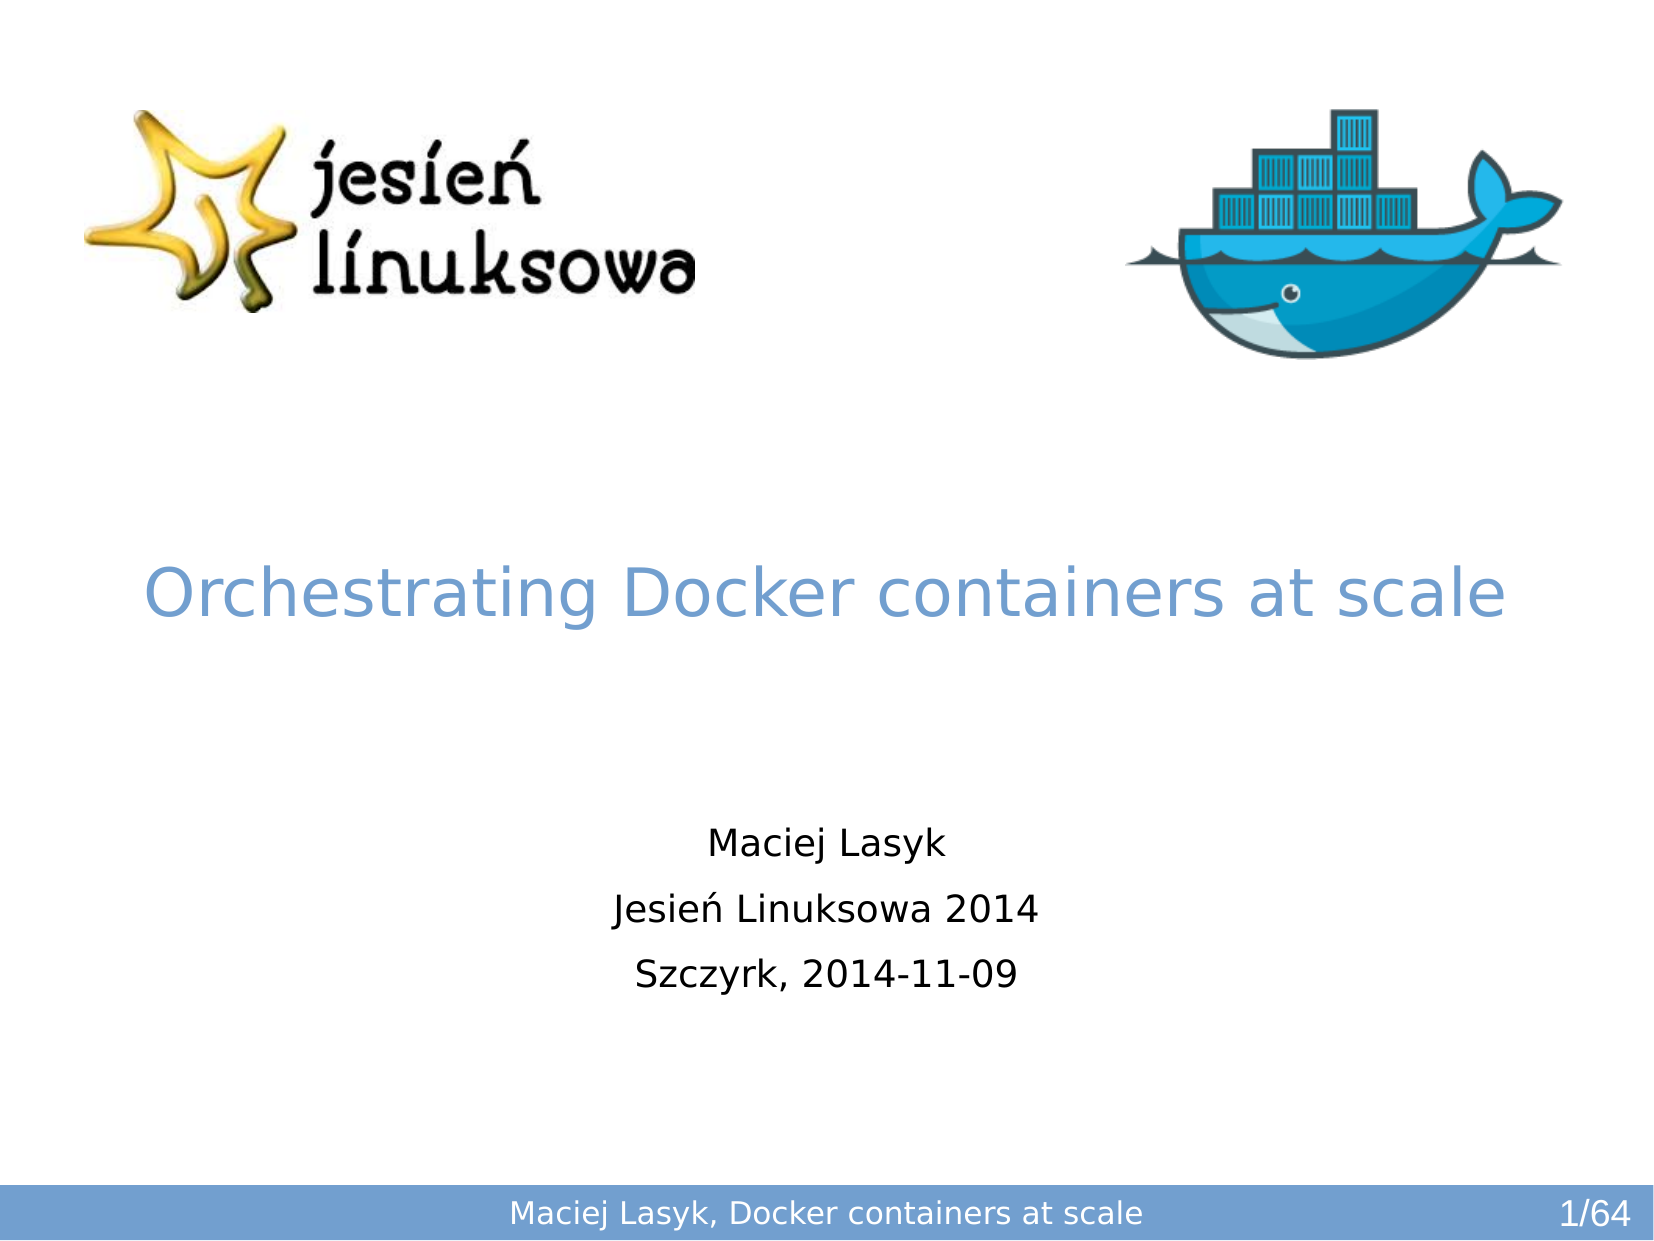

Orchestrating Docker containers at scale
Maciej Lasyk
Jesień Linuksowa 2014
Szczyrk, 2014-11-09
 1/64
Maciej Lasyk, Docker containers at scale